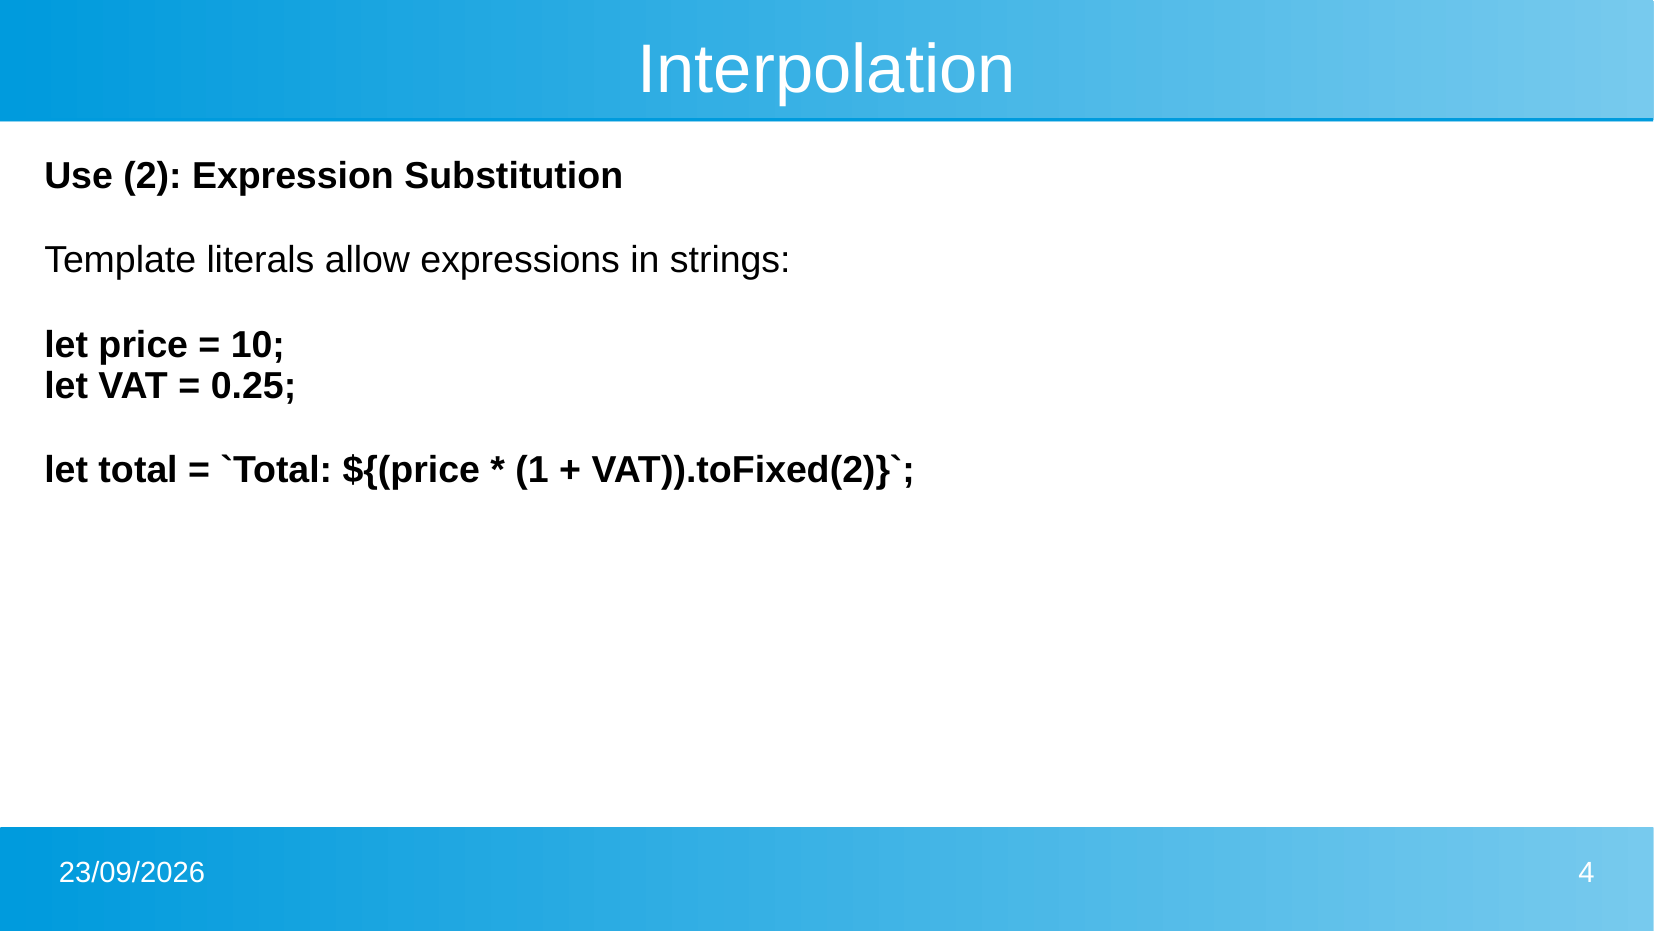

# Interpolation
Use (2): Expression Substitution
Template literals allow expressions in strings:
let price = 10;
let VAT = 0.25;
let total = `Total: ${(price * (1 + VAT)).toFixed(2)}`;
4